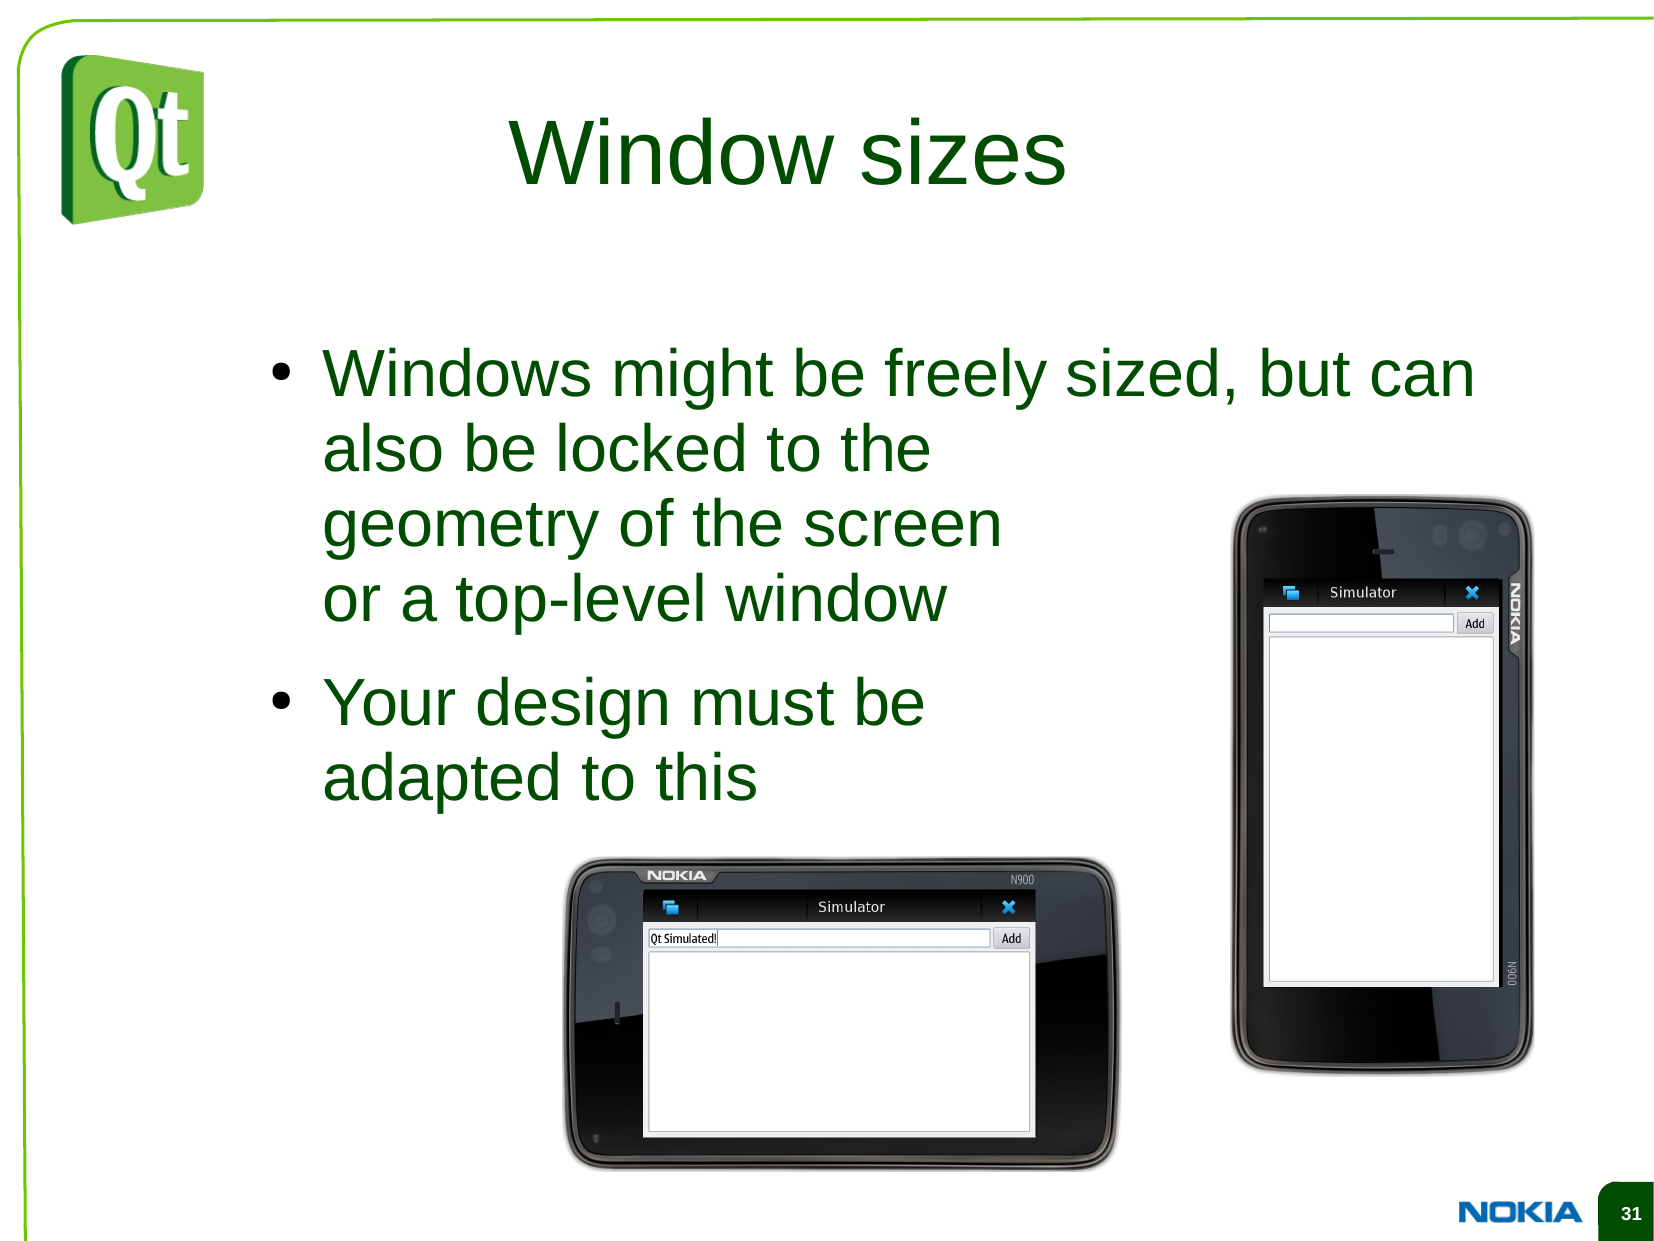

# Window sizes
Windows might be freely sized, but can also be locked to the
geometry of the screen
or a top-level window
Your design must be
adapted to this